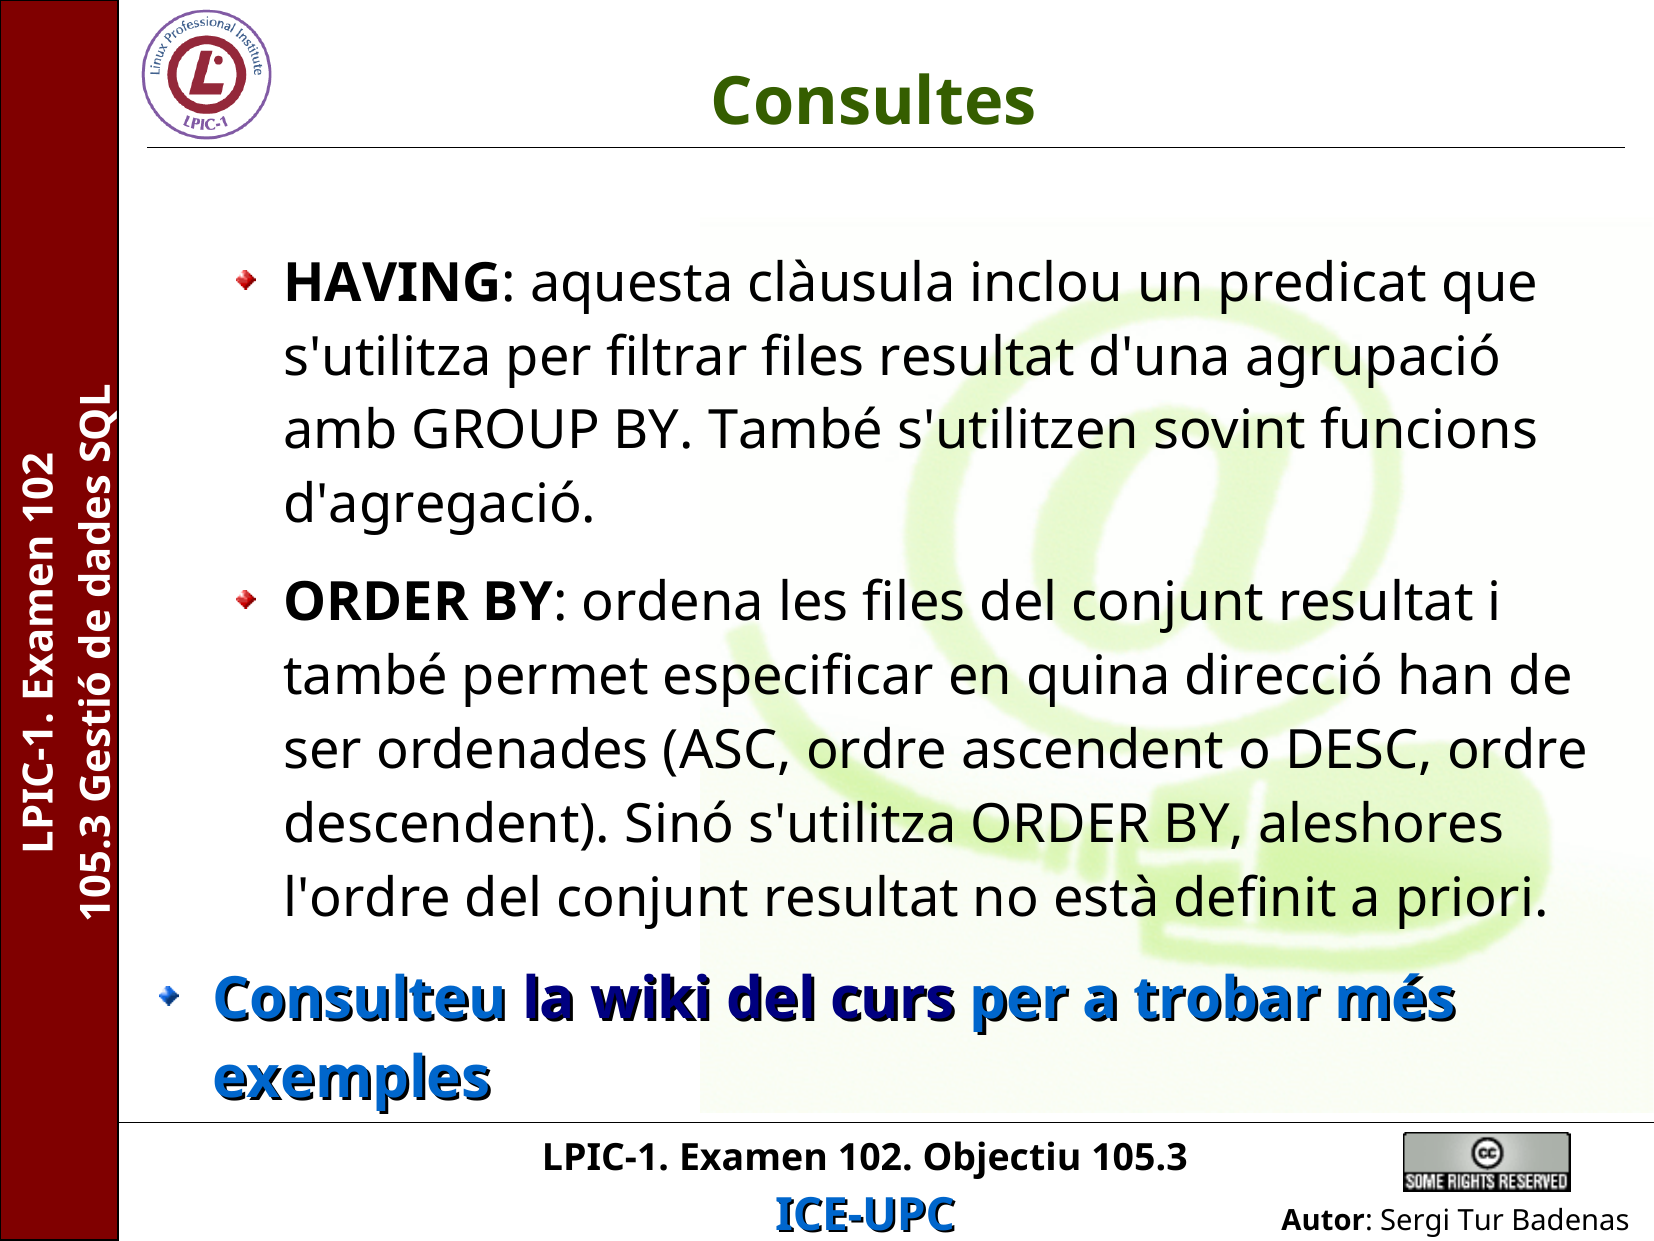

# Consultes
HAVING: aquesta clàusula inclou un predicat que s'utilitza per filtrar files resultat d'una agrupació amb GROUP BY. També s'utilitzen sovint funcions d'agregació.
ORDER BY: ordena les files del conjunt resultat i també permet especificar en quina direcció han de ser ordenades (ASC, ordre ascendent o DESC, ordre descendent). Sinó s'utilitza ORDER BY, aleshores l'ordre del conjunt resultat no està definit a priori.
Consulteu la wiki del curs per a trobar més exemples